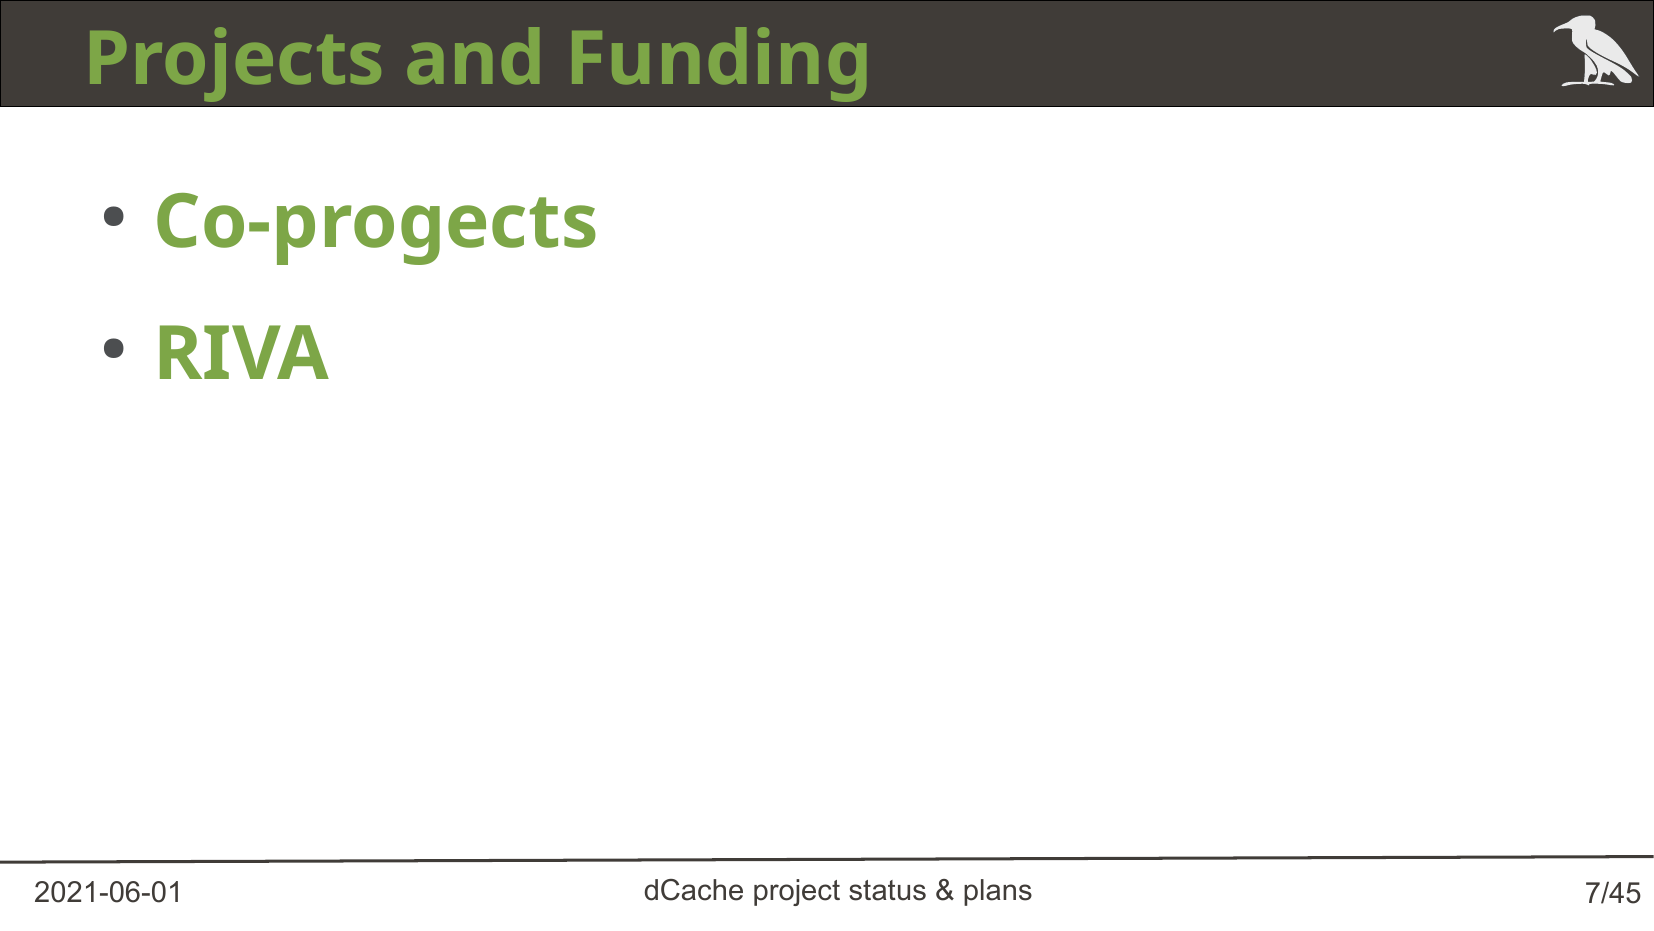

# Projects and Funding
Co-progects
RIVA
dCache project status & plans
2021-06-01
7